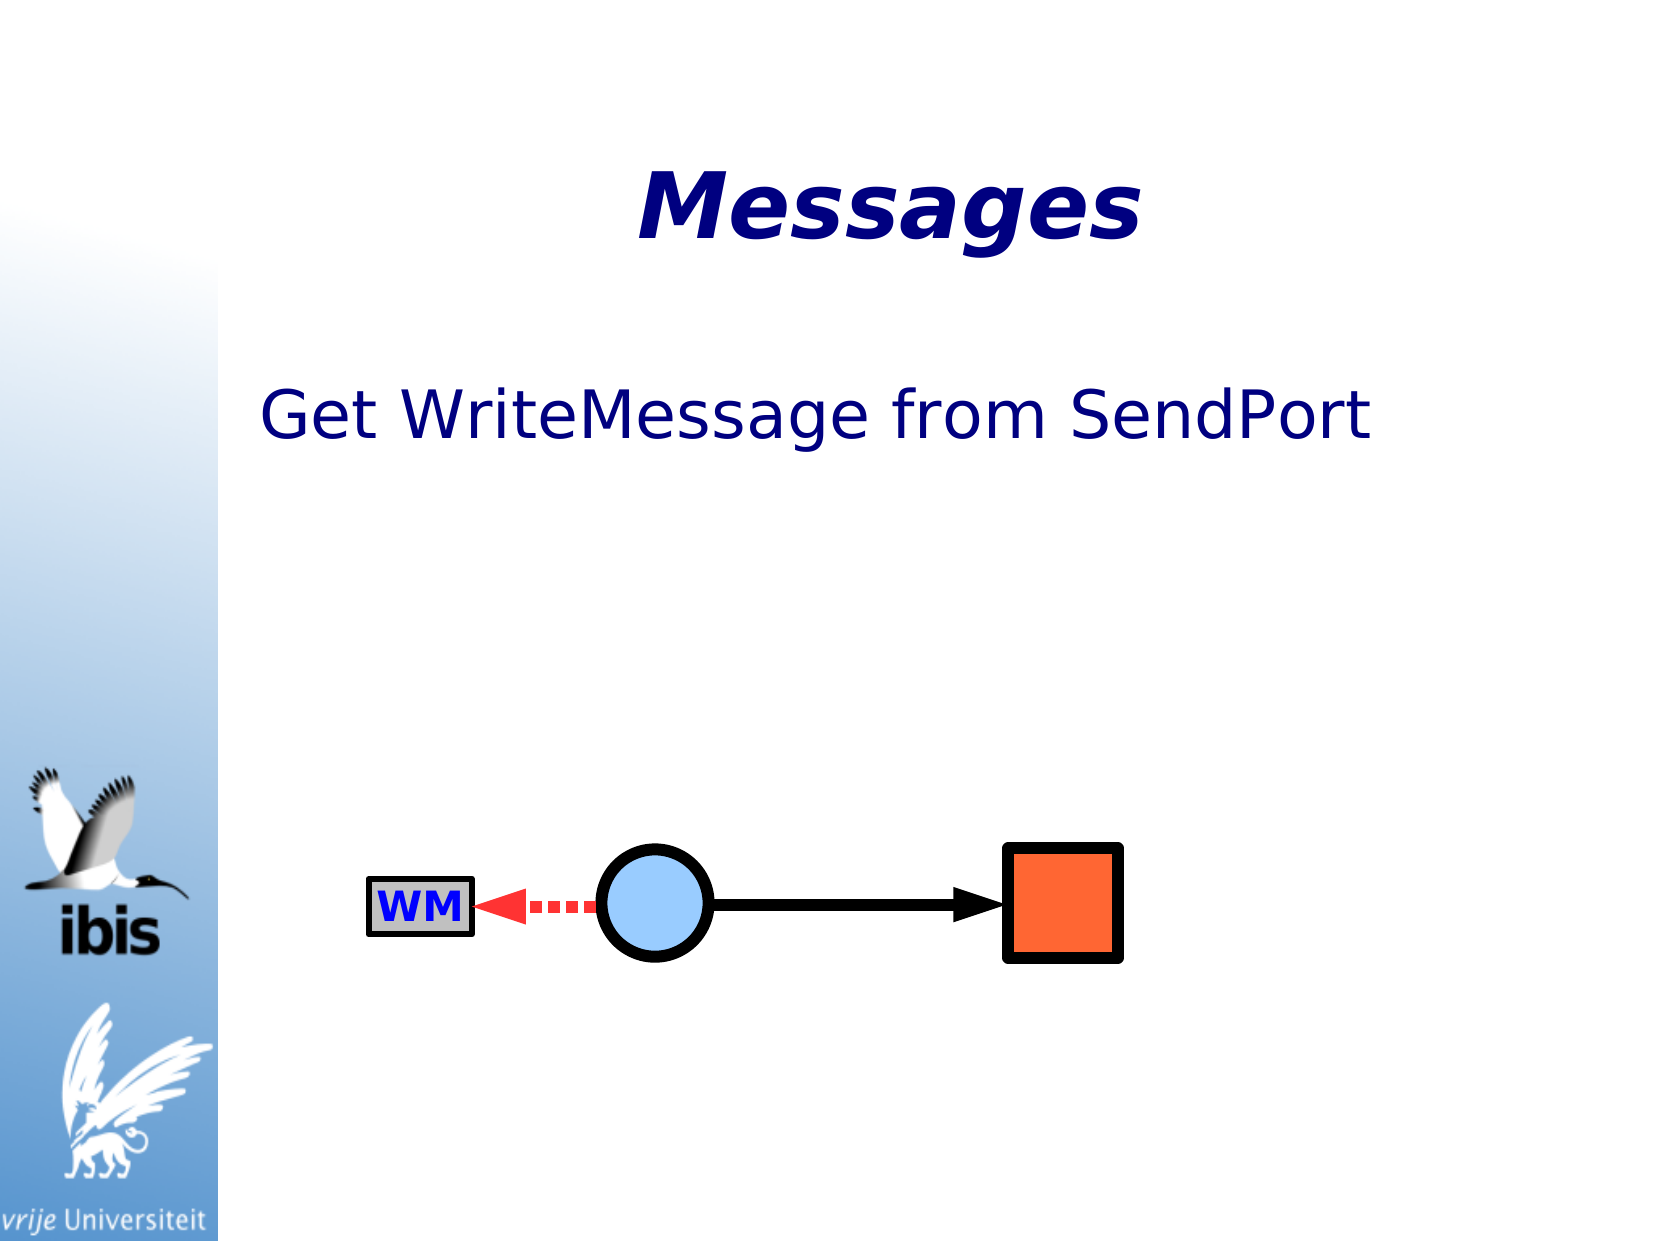

# Messages
Get WriteMessage from SendPort
WM